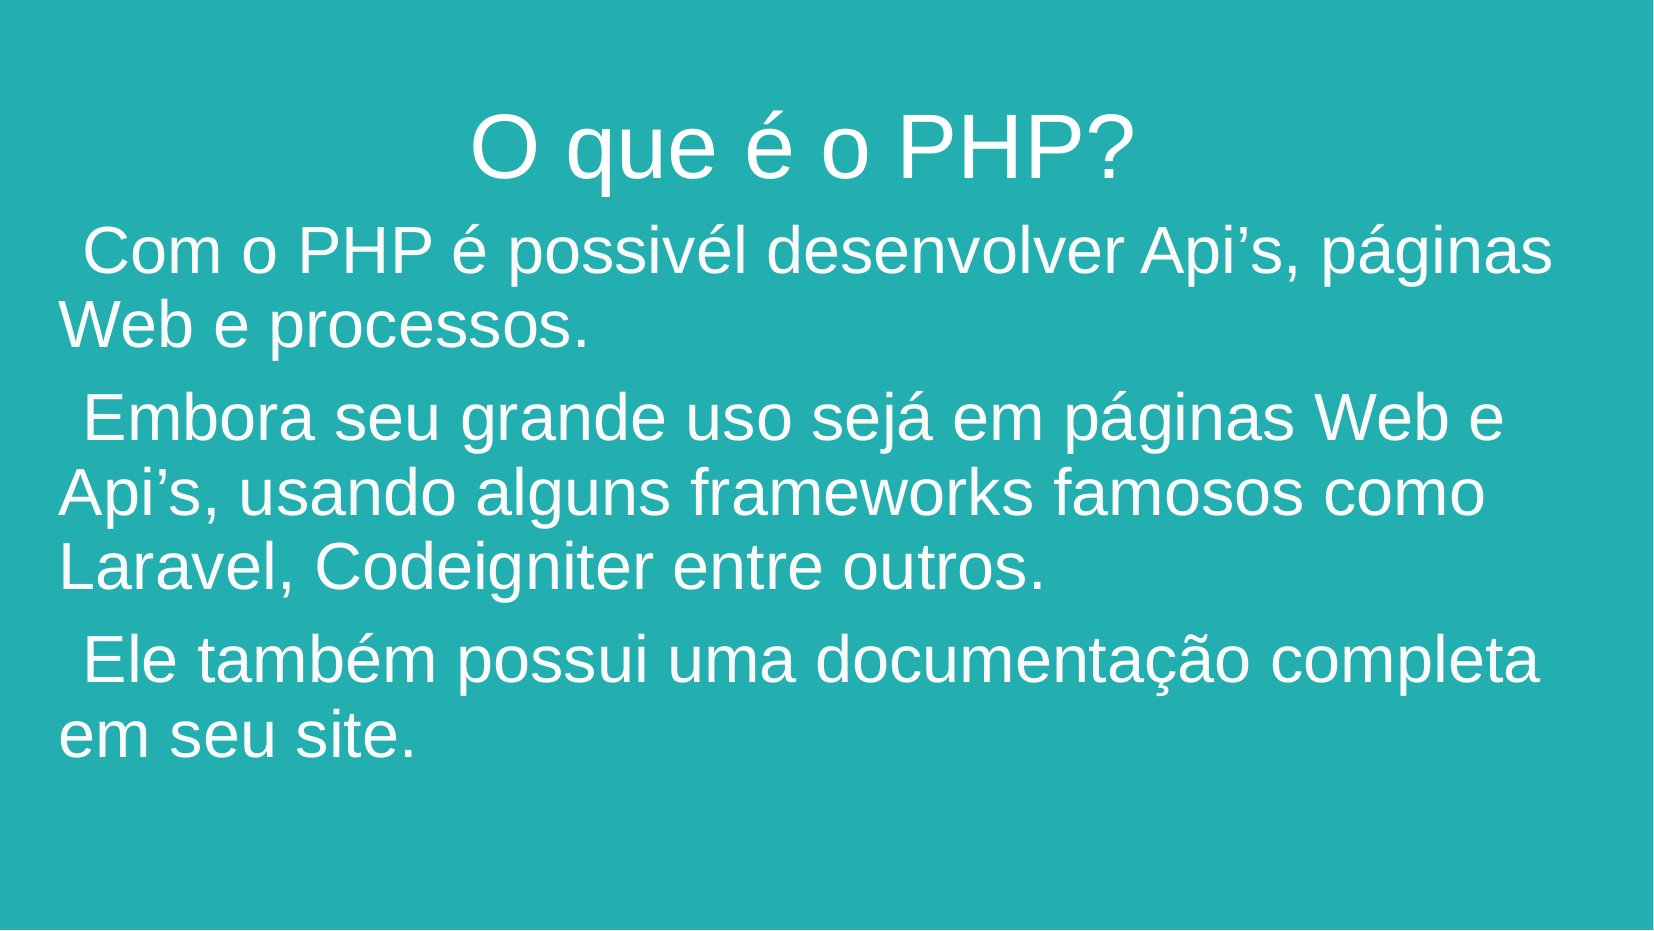

O que é o PHP?
# Com o PHP é possivél desenvolver Api’s, páginas Web e processos.
Embora seu grande uso sejá em páginas Web e Api’s, usando alguns frameworks famosos como Laravel, Codeigniter entre outros.
Ele também possui uma documentação completa em seu site.